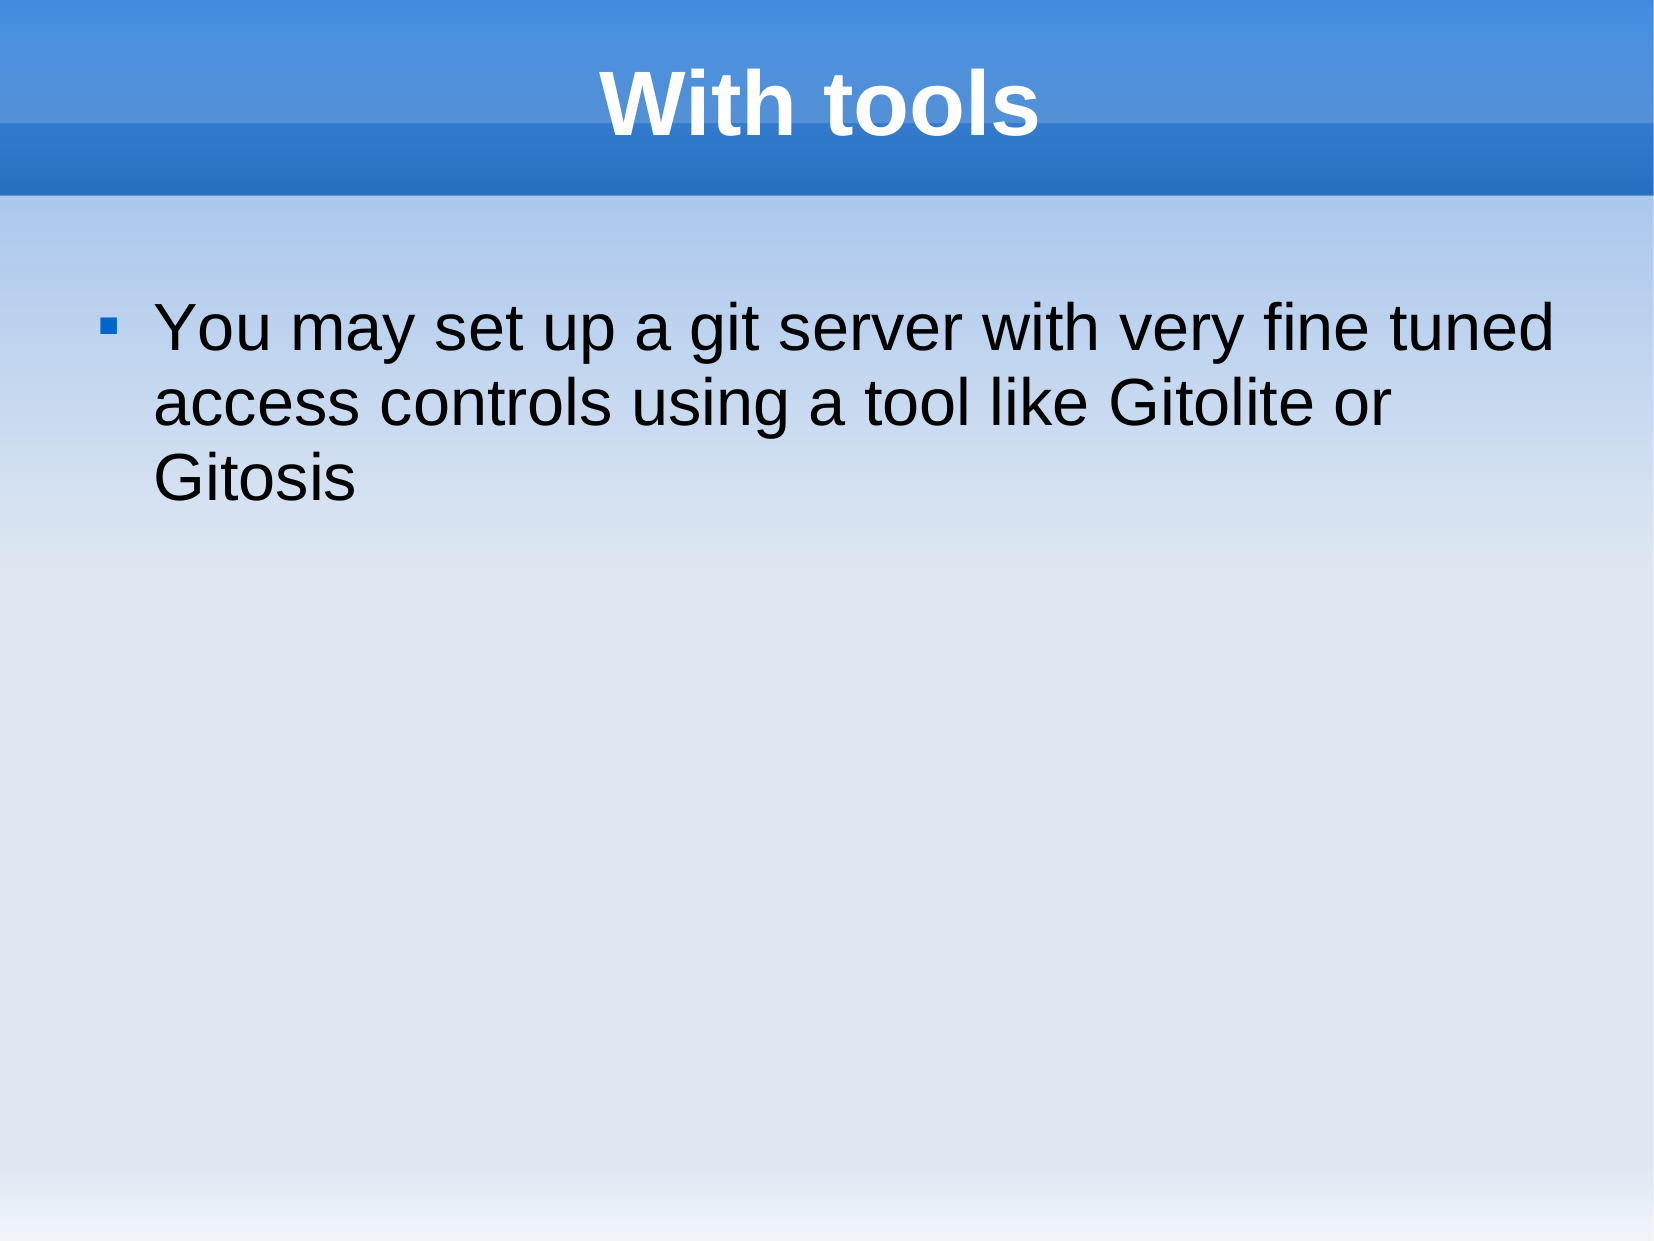

# With tools
You may set up a git server with very fine tuned access controls using a tool like Gitolite or Gitosis